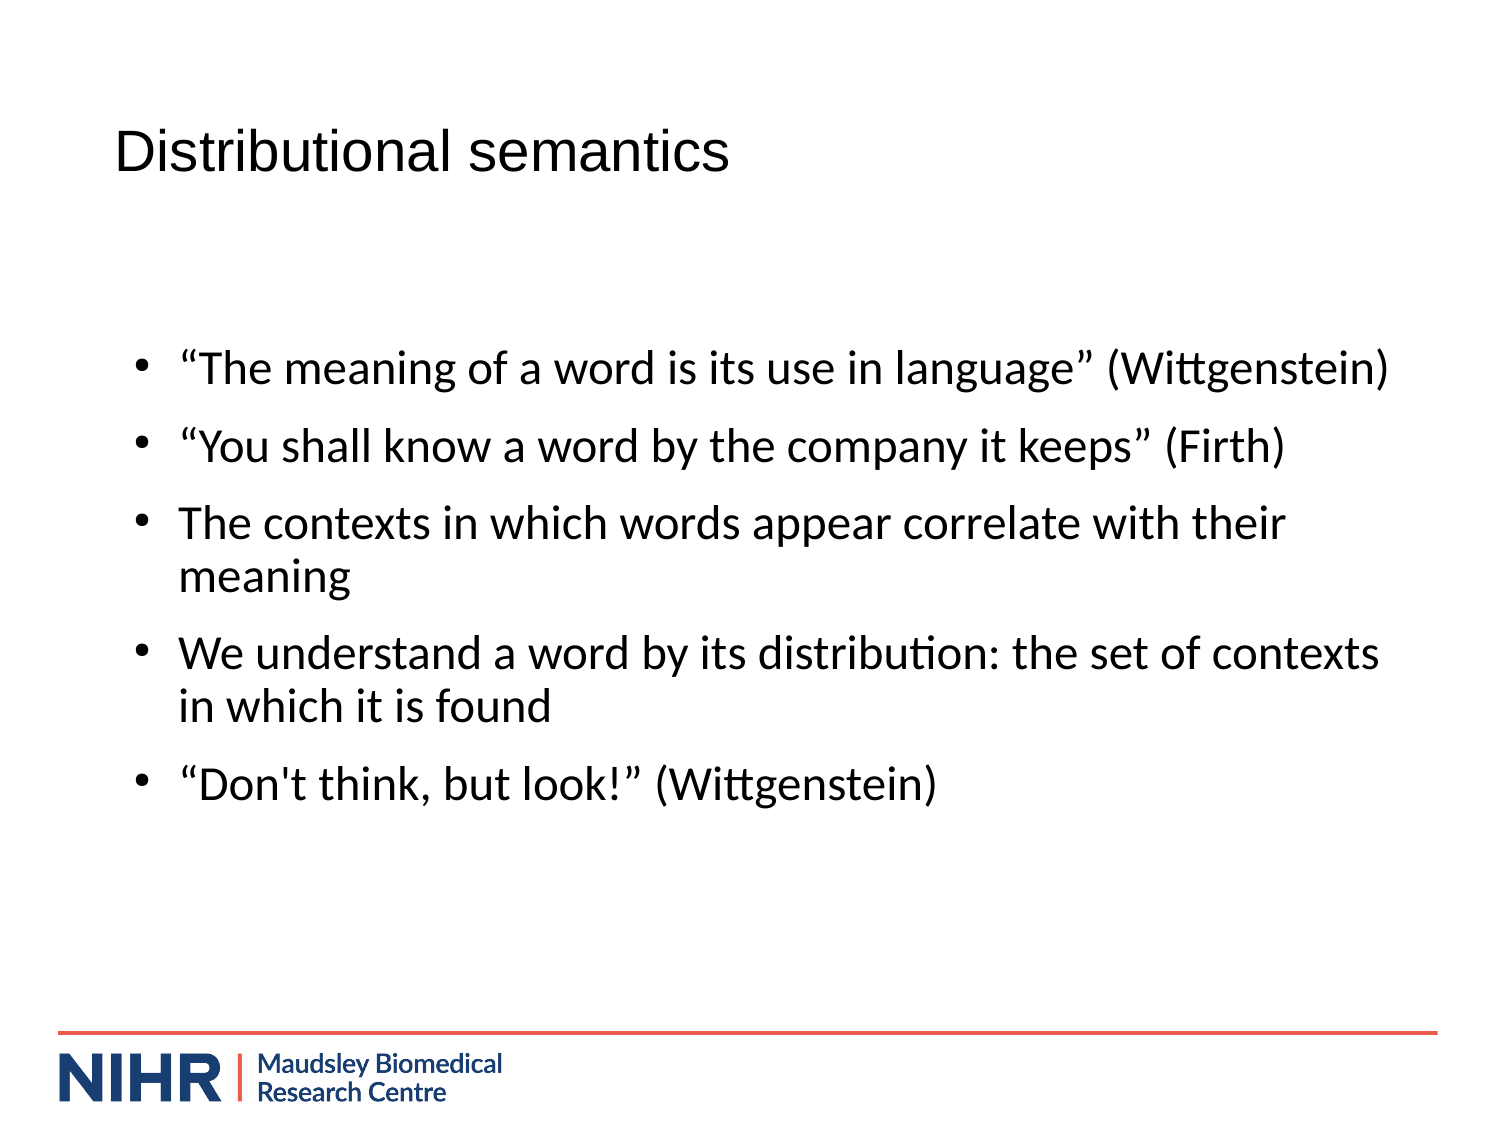

Distributional semantics
# “The meaning of a word is its use in language” (Wittgenstein)
“You shall know a word by the company it keeps” (Firth)
The contexts in which words appear correlate with their meaning
We understand a word by its distribution: the set of contexts in which it is found
“Don't think, but look!” (Wittgenstein)